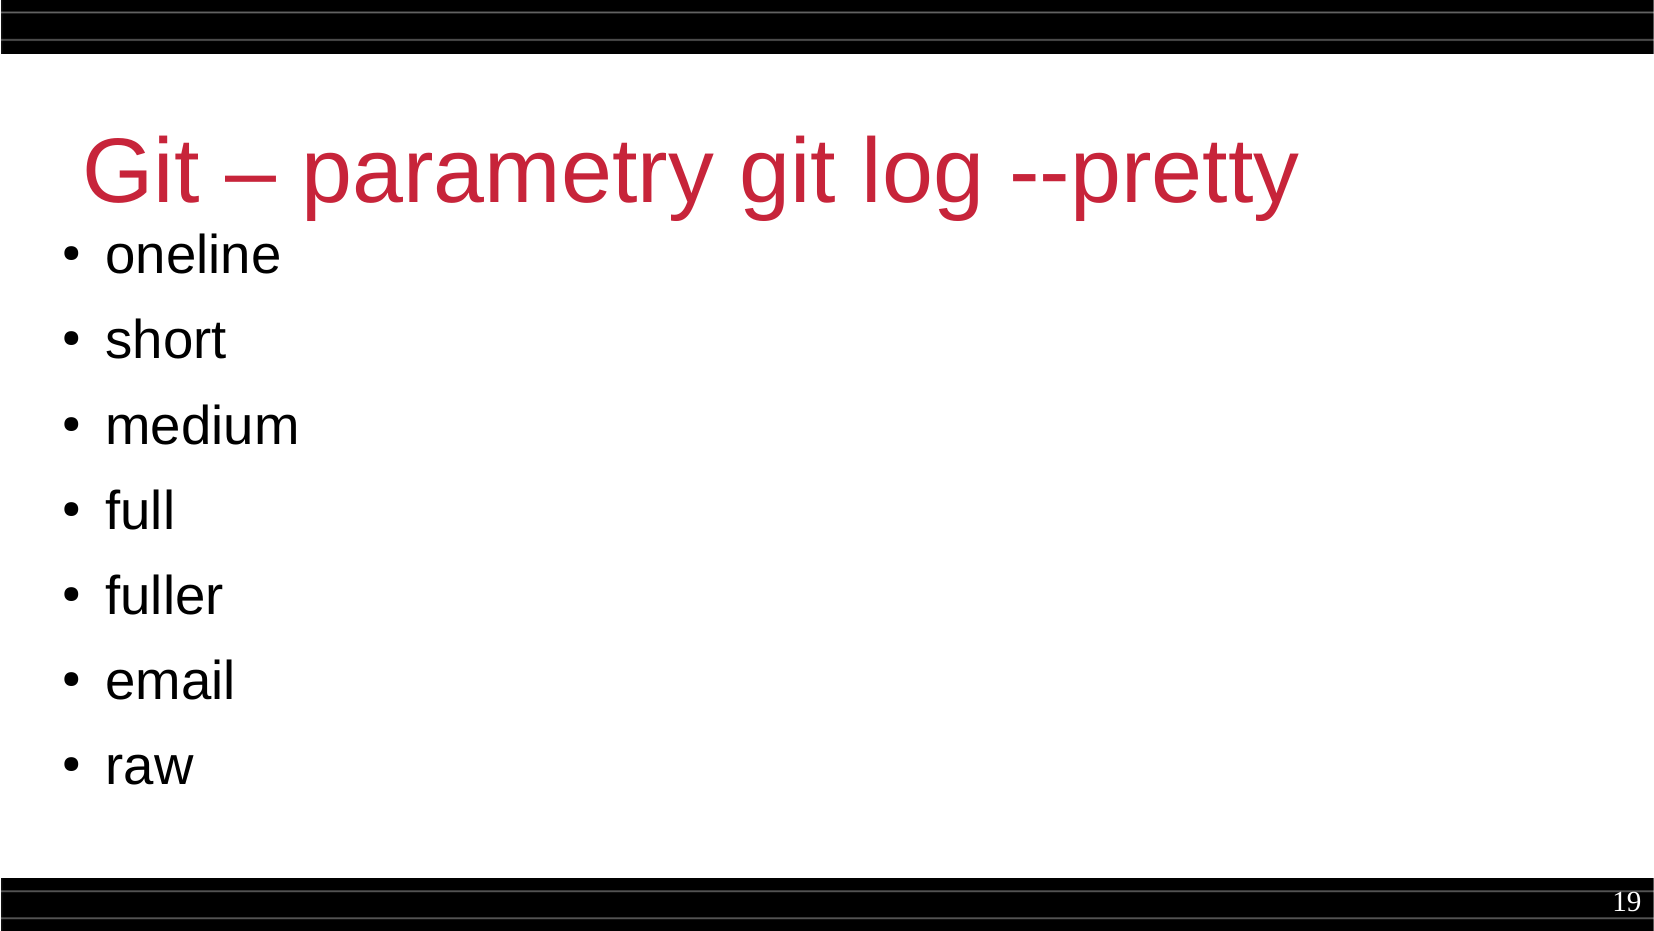

# Git – parametry git log --pretty
oneline
short
medium
full
fuller
email
raw